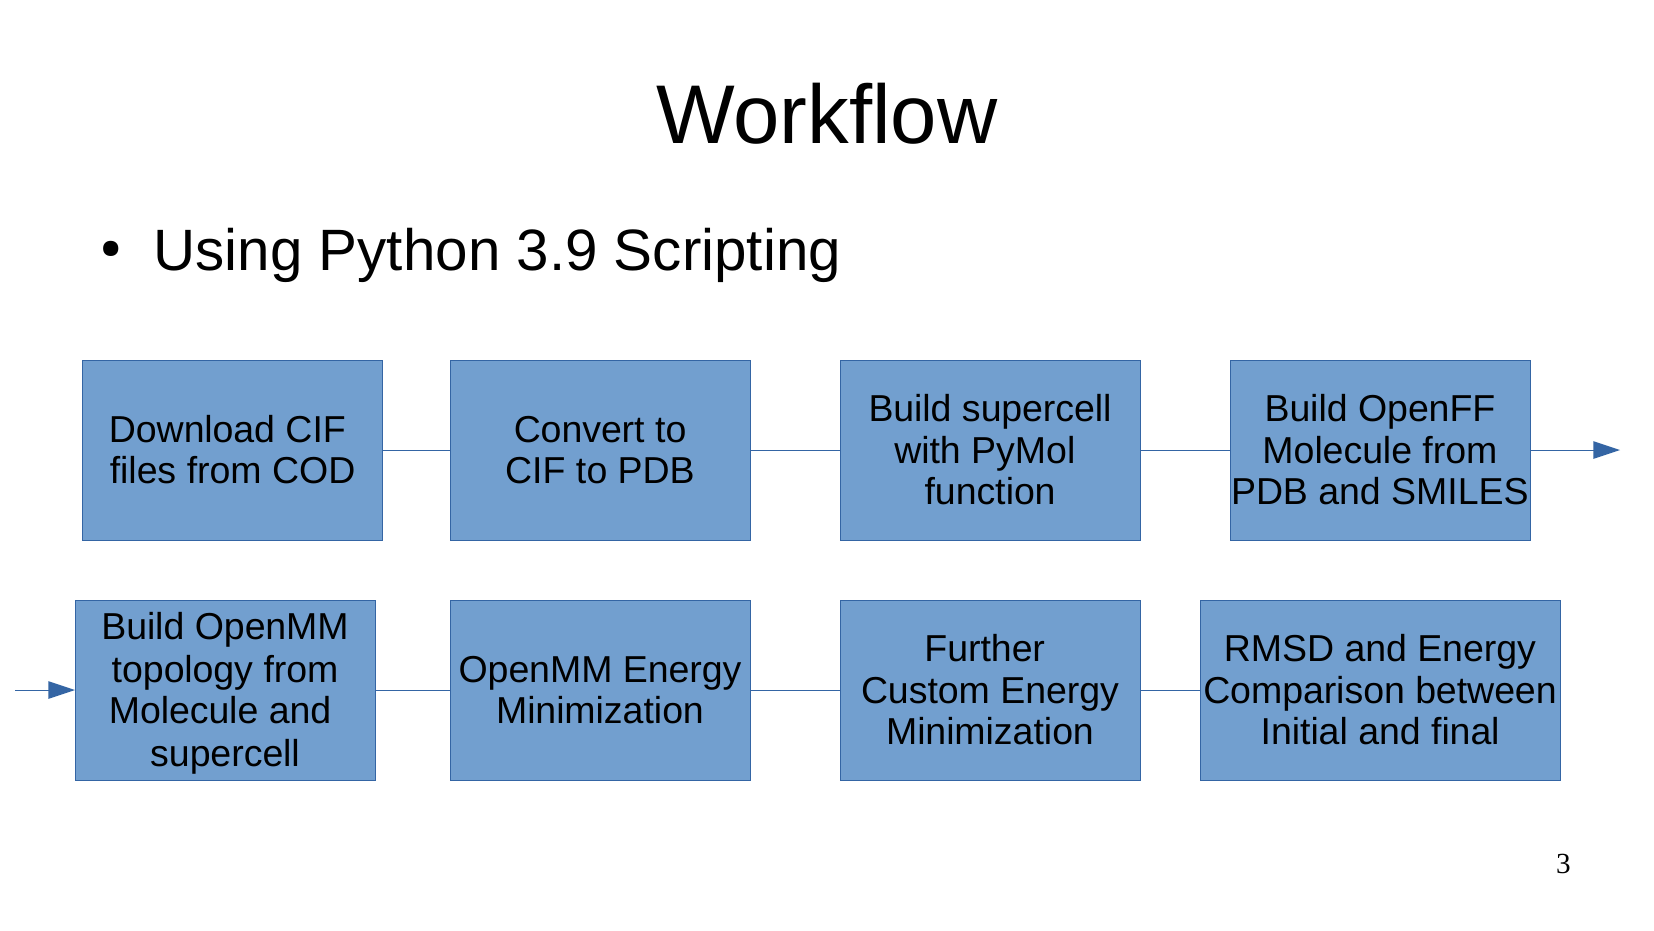

# Workflow
Using Python 3.9 Scripting
Download CIF
files from COD
Convert to
CIF to PDB
Build supercell
with PyMol
function
Build OpenFF
Molecule from
PDB and SMILES
Build OpenMM
topology from
Molecule and
supercell
OpenMM Energy
Minimization
Further
Custom Energy
Minimization
RMSD and Energy
Comparison between
Initial and final
3